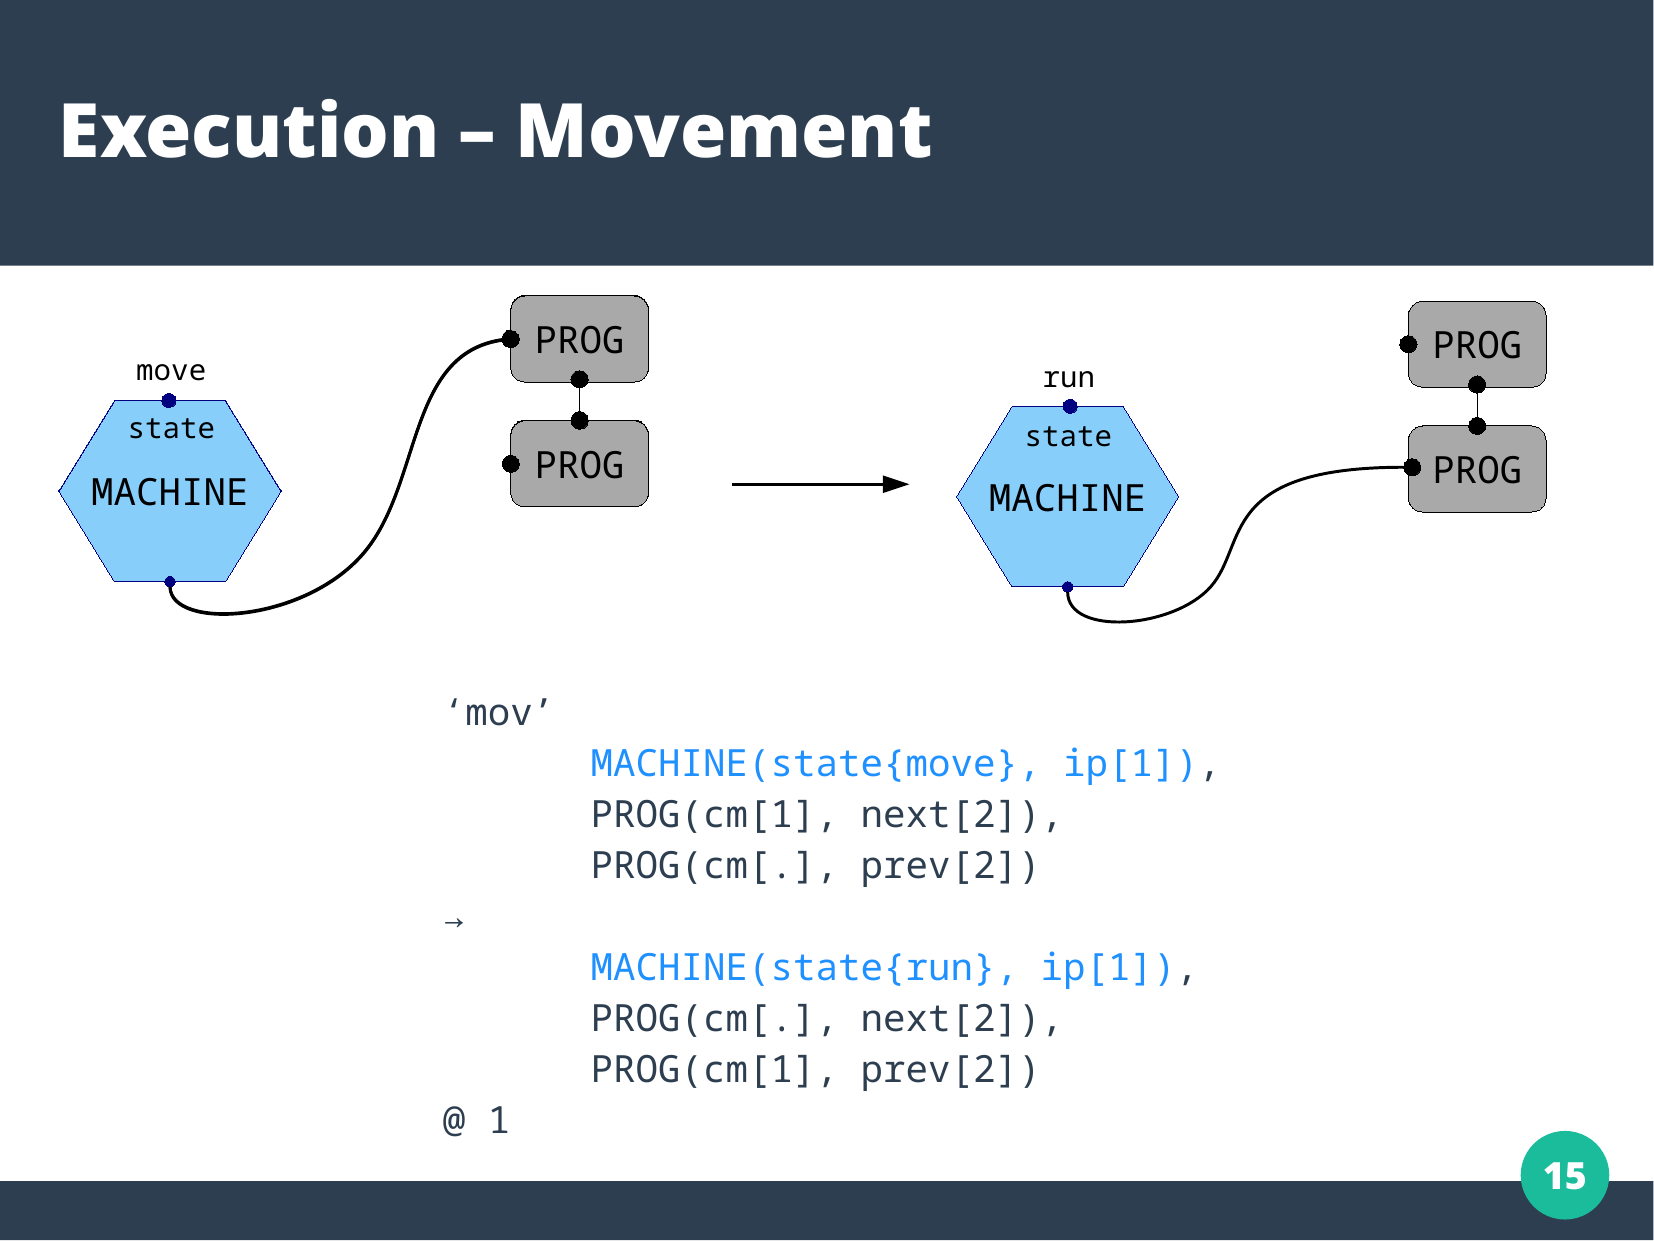

# Execution – Movement
PROG
PROG
PROG
move
run
MACHINE
state
MACHINE
MACHINE
state
PROG
PROG
PROG
‘mov’
		MACHINE(state{move}, ip[1]),
		PROG(cm[1], next[2]),
		PROG(cm[.], prev[2])
→
		MACHINE(state{run}, ip[1]),
		PROG(cm[.], next[2]),
		PROG(cm[1], prev[2])
@ 1
15